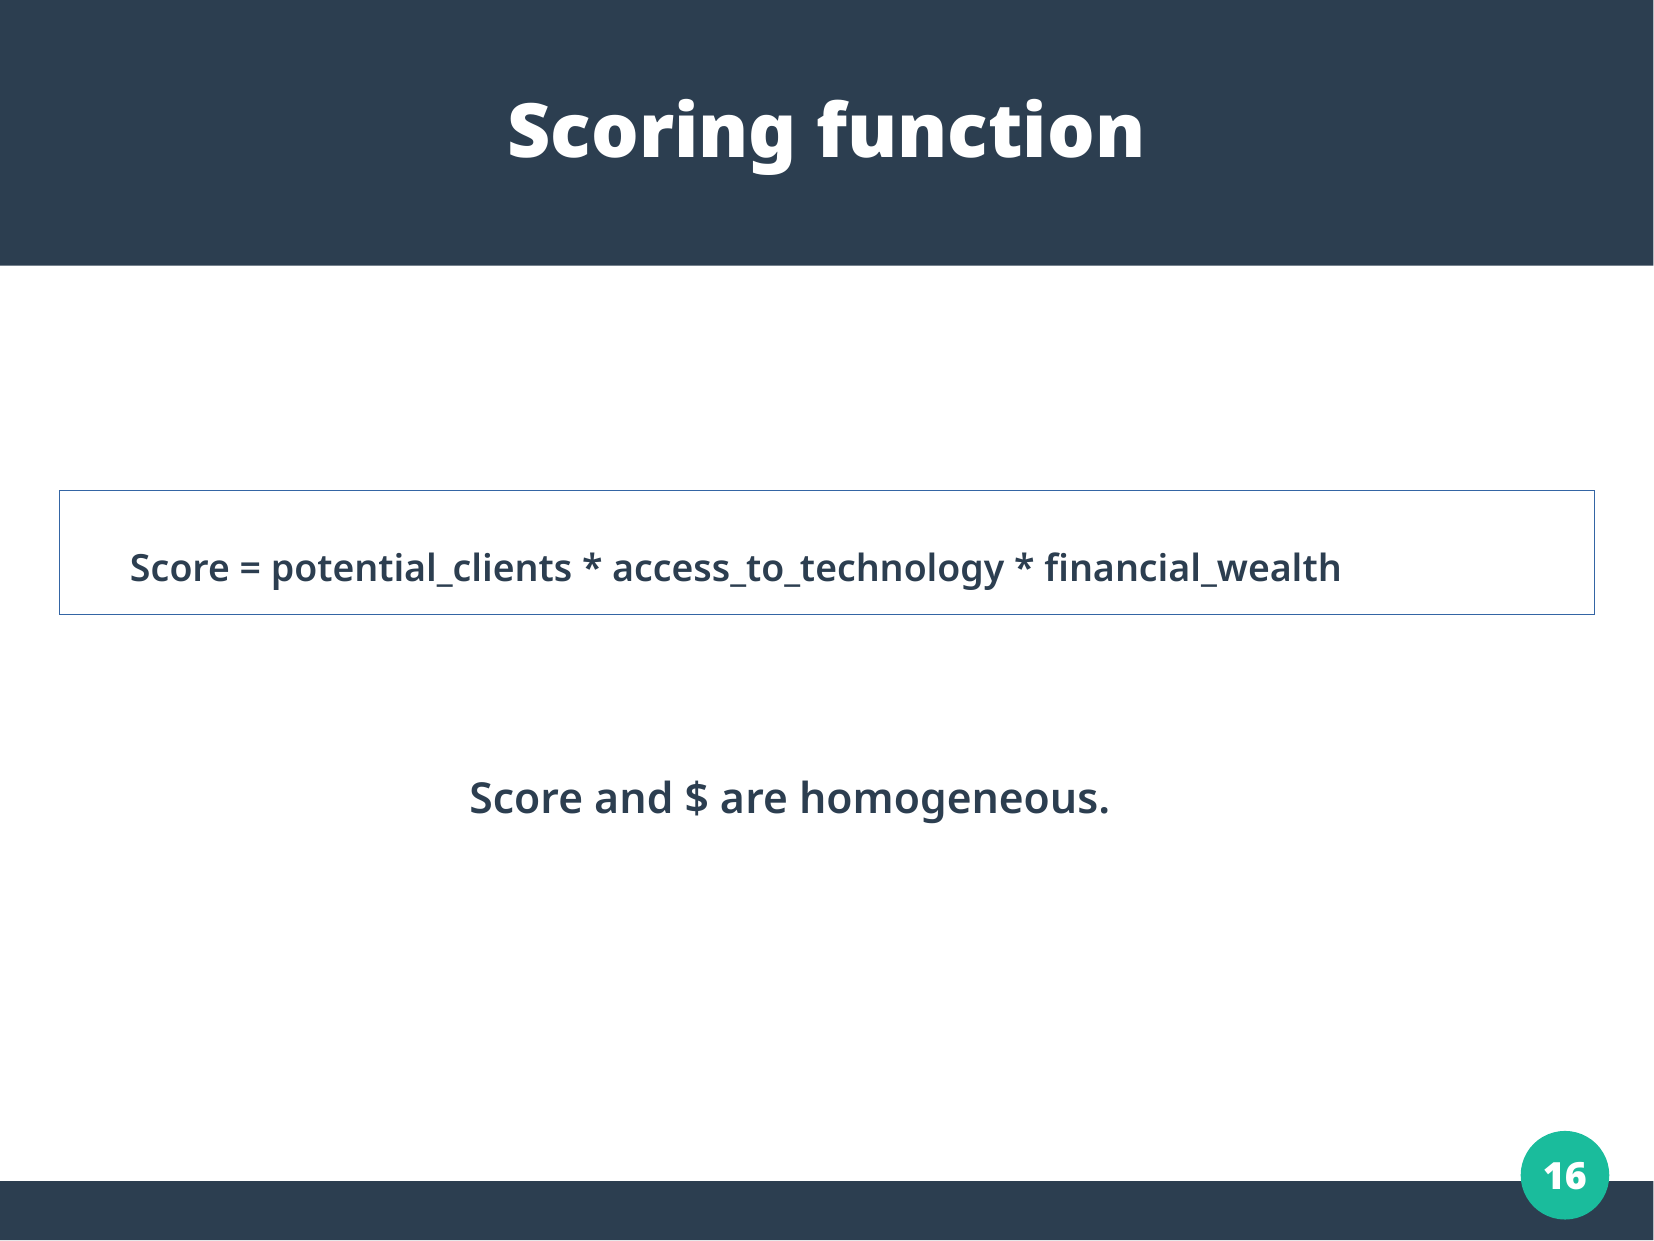

# Scoring function
Score = potential_clients * access_to_technology * financial_wealth
Score and $ are homogeneous.
16